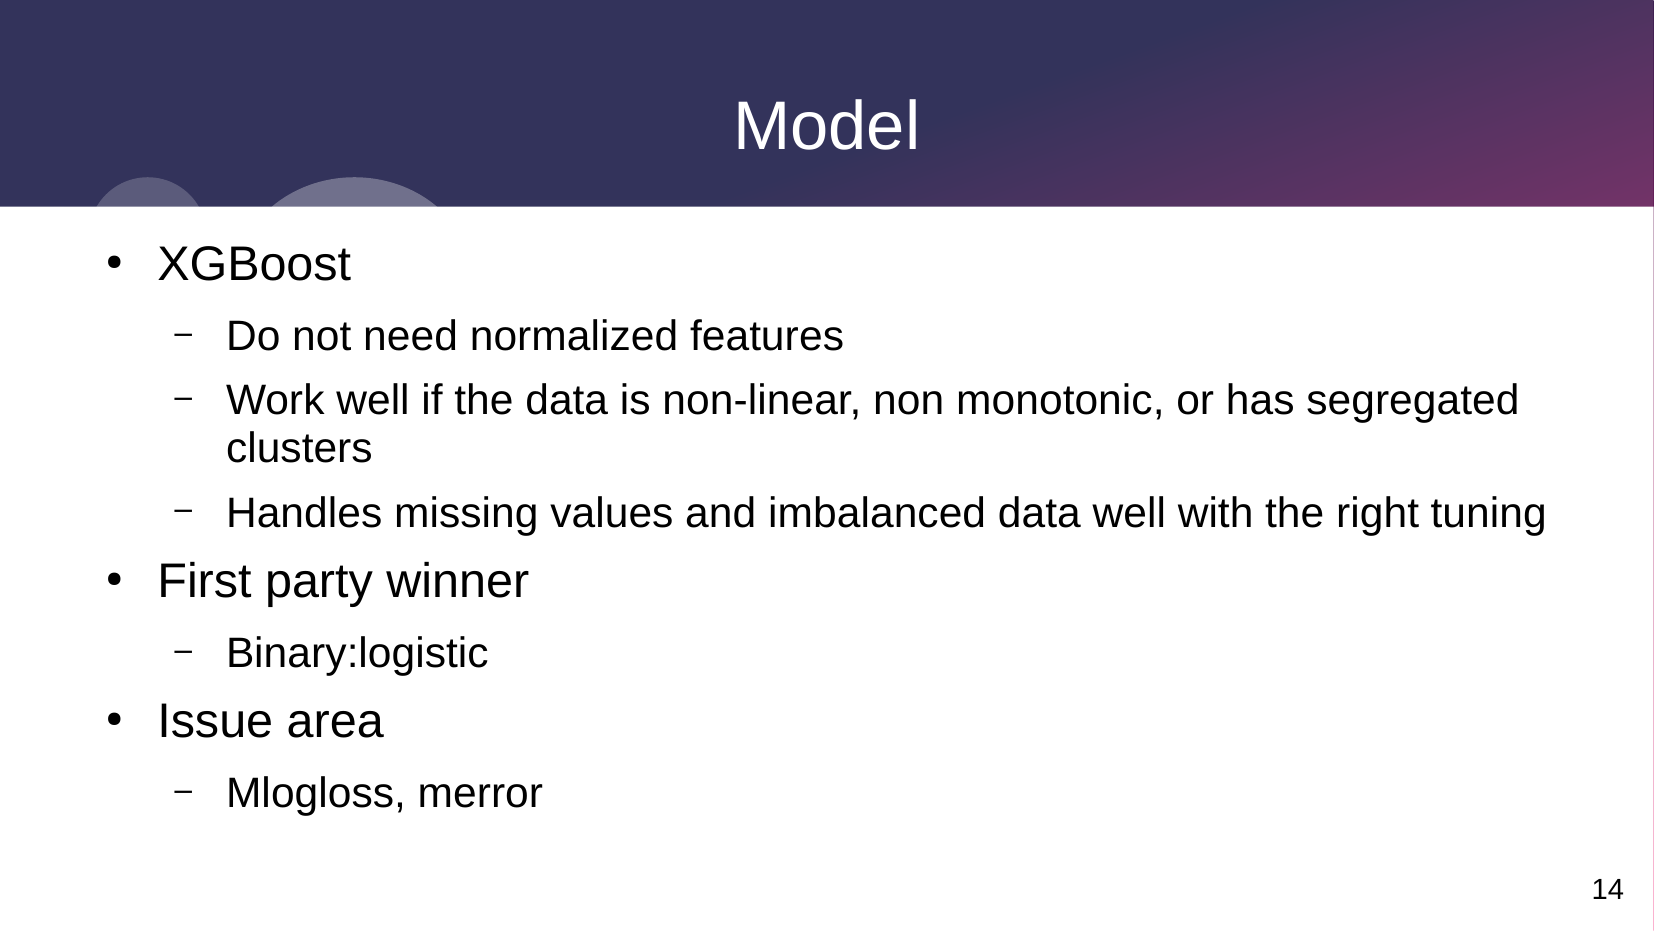

# Model
XGBoost
Do not need normalized features
Work well if the data is non-linear, non monotonic, or has segregated clusters
Handles missing values and imbalanced data well with the right tuning
First party winner
Binary:logistic
Issue area
Mlogloss, merror